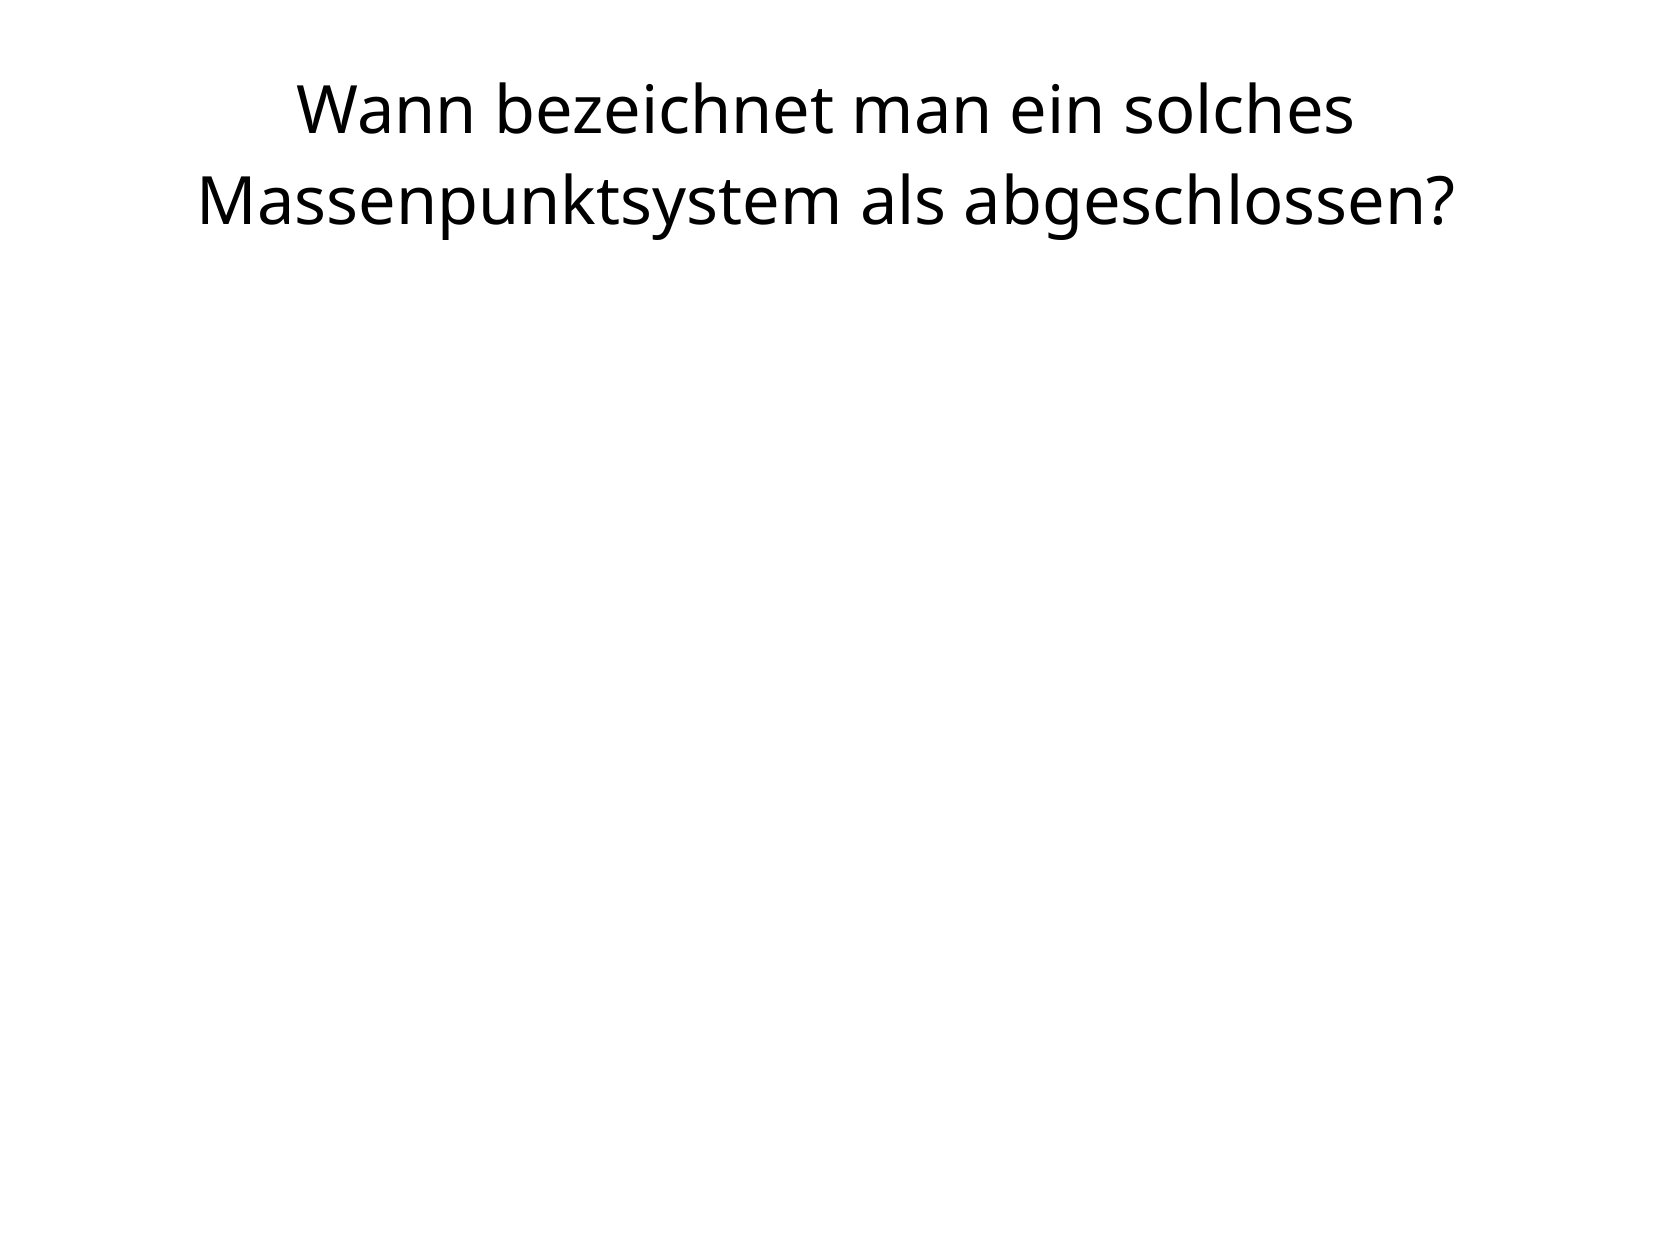

# Wann bezeichnet man ein solches Massenpunktsystem als abgeschlossen?